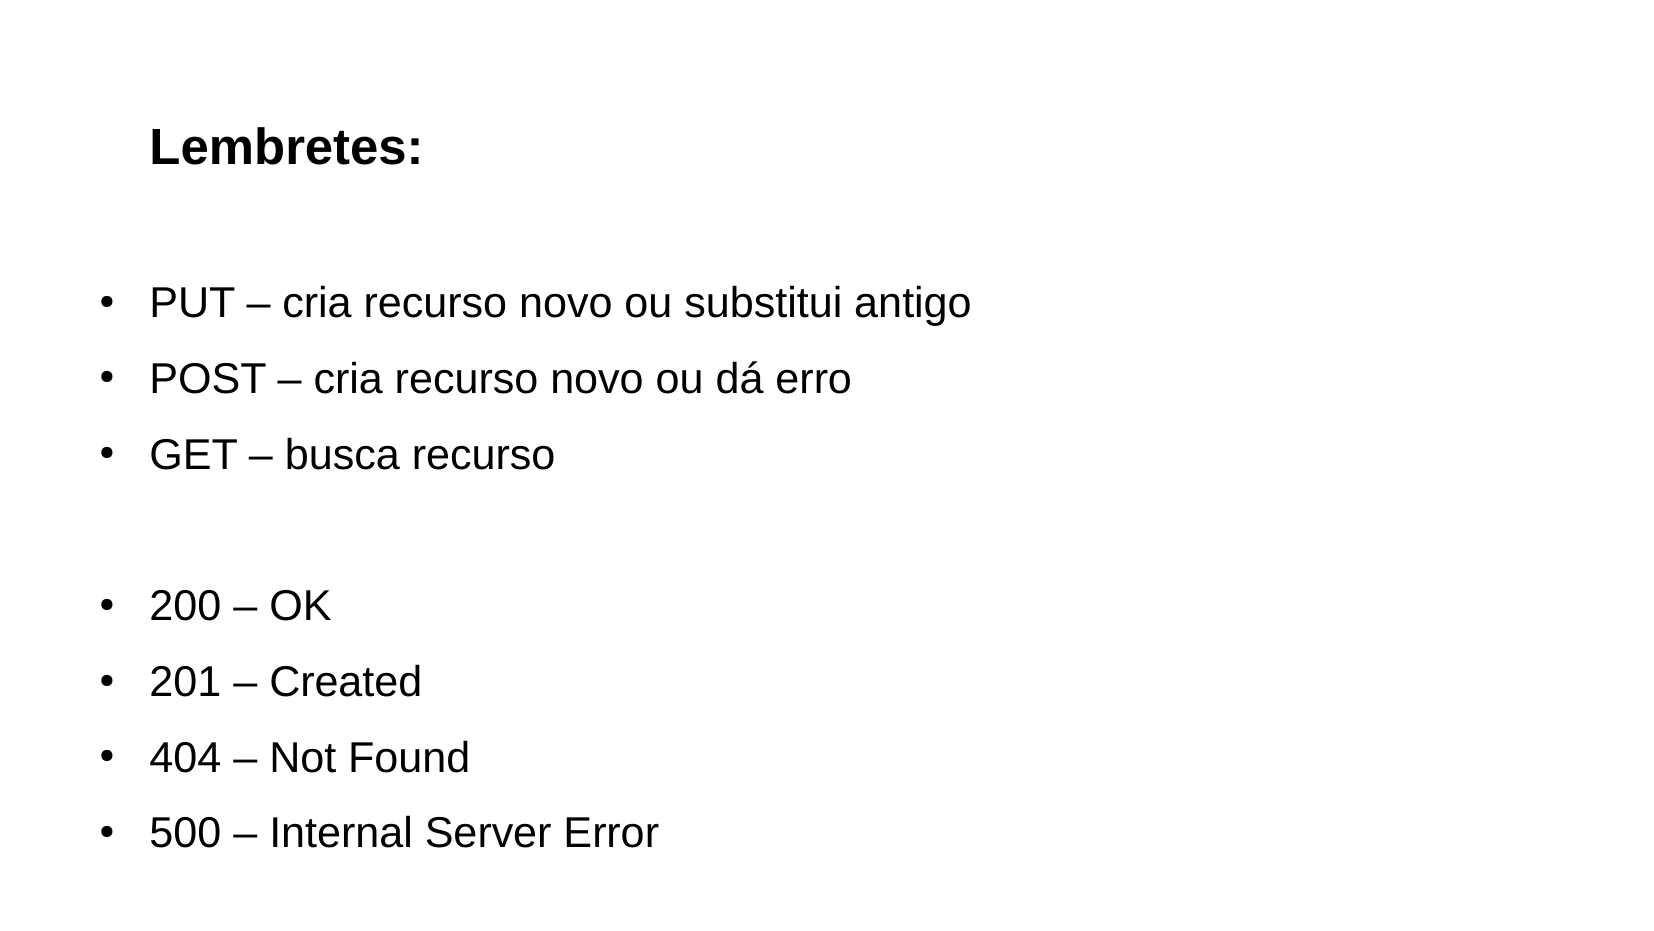

# Lembretes:
PUT – cria recurso novo ou substitui antigo
POST – cria recurso novo ou dá erro
GET – busca recurso
200 – OK
201 – Created
404 – Not Found
500 – Internal Server Error